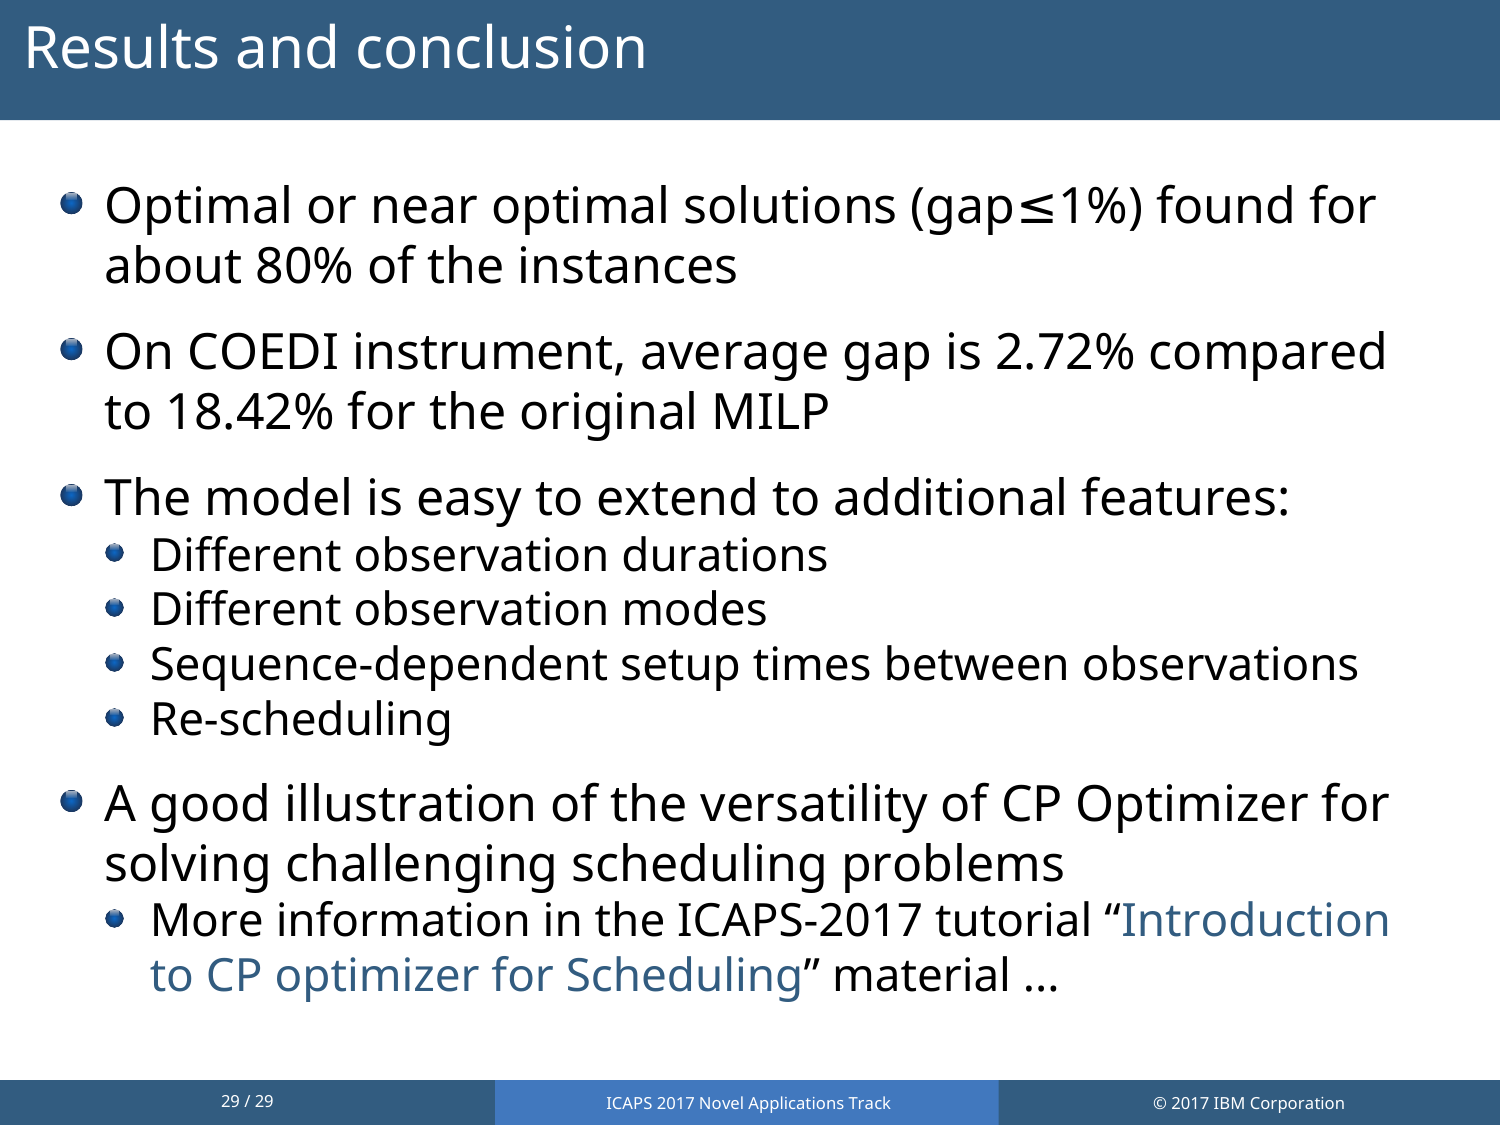

# Results and conclusion
Optimal or near optimal solutions (gap≤1%) found for about 80% of the instances
On COEDI instrument, average gap is 2.72% compared to 18.42% for the original MILP
The model is easy to extend to additional features:
Different observation durations
Different observation modes
Sequence-dependent setup times between observations
Re-scheduling
A good illustration of the versatility of CP Optimizer for solving challenging scheduling problems
More information in the ICAPS-2017 tutorial “Introduction to CP optimizer for Scheduling” material ...